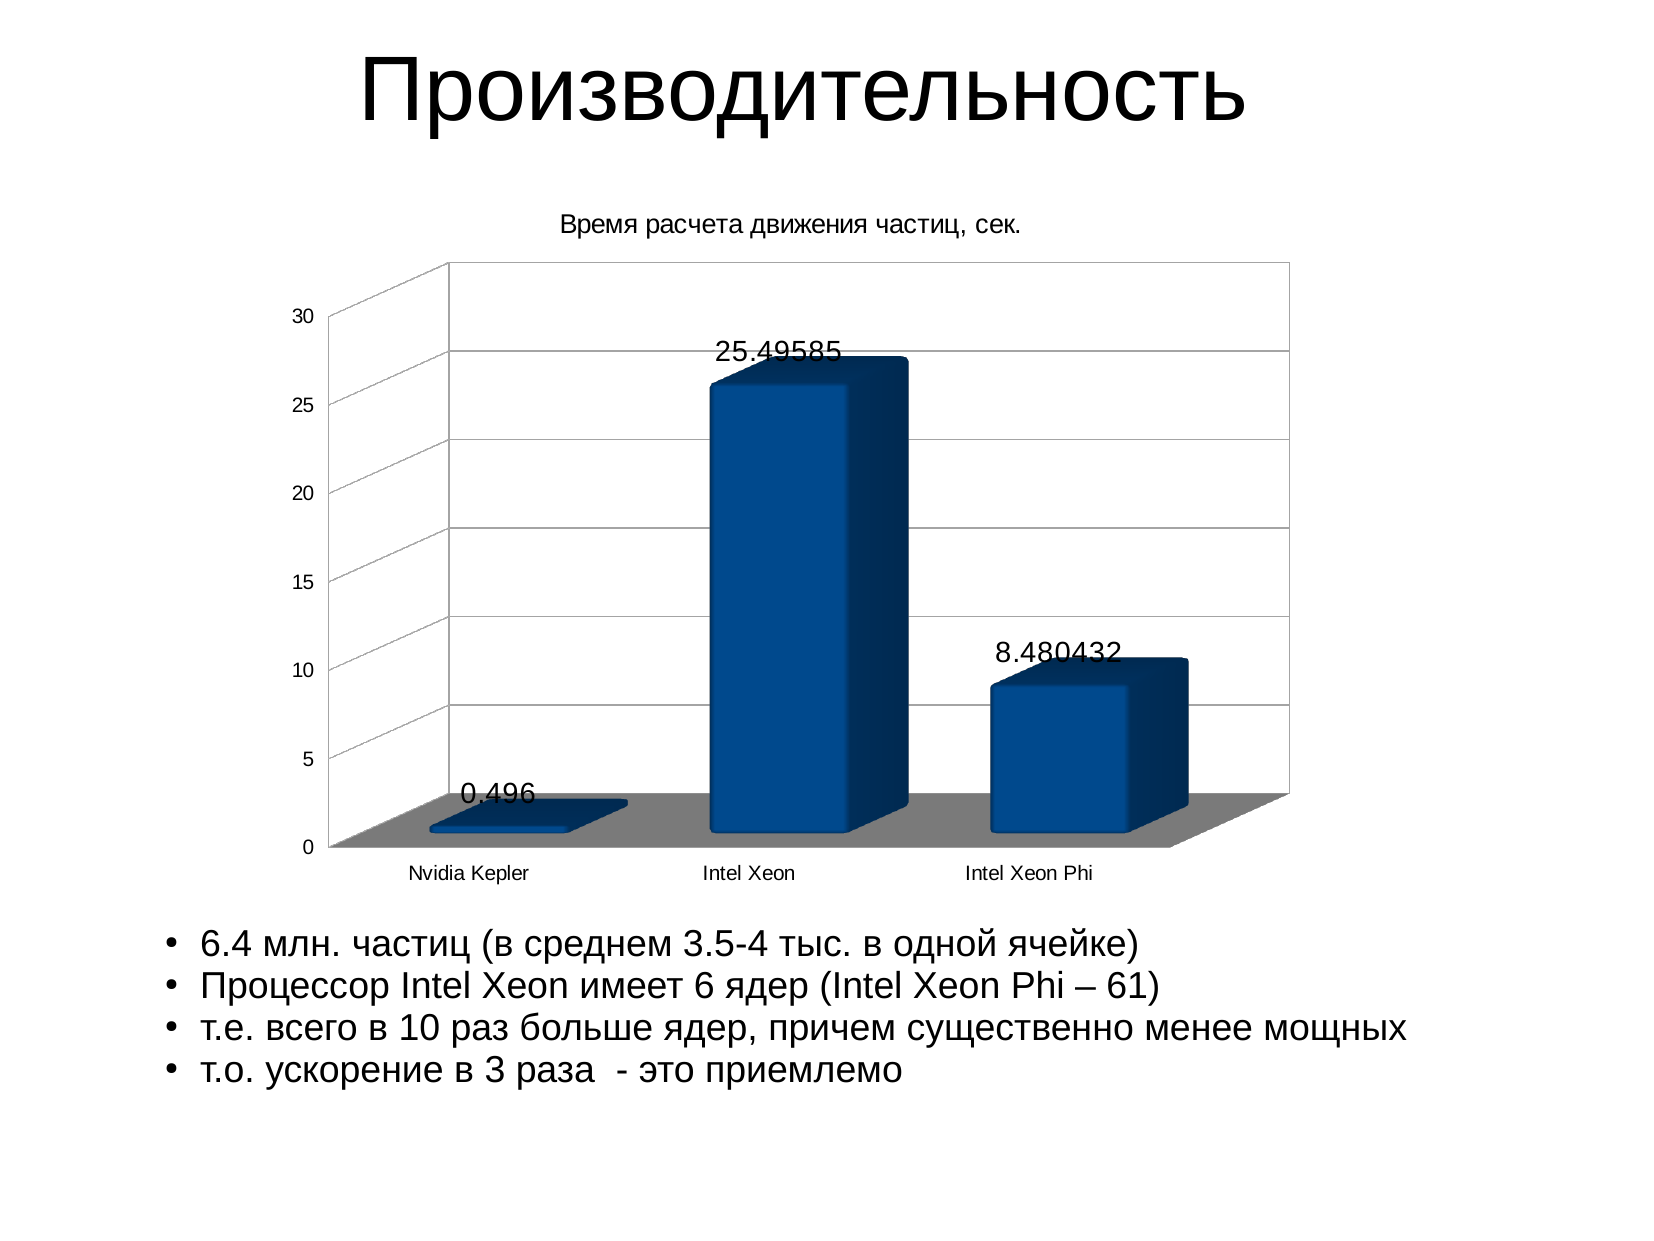

# Производительность
[unsupported chart]
6.4 млн. частиц (в среднем 3.5-4 тыс. в одной ячейке)
Процессор Intel Xeon имеет 6 ядер (Intel Xeon Phi – 61)
т.е. всего в 10 раз больше ядер, причем существенно менее мощных
т.о. ускорение в 3 раза - это приемлемо